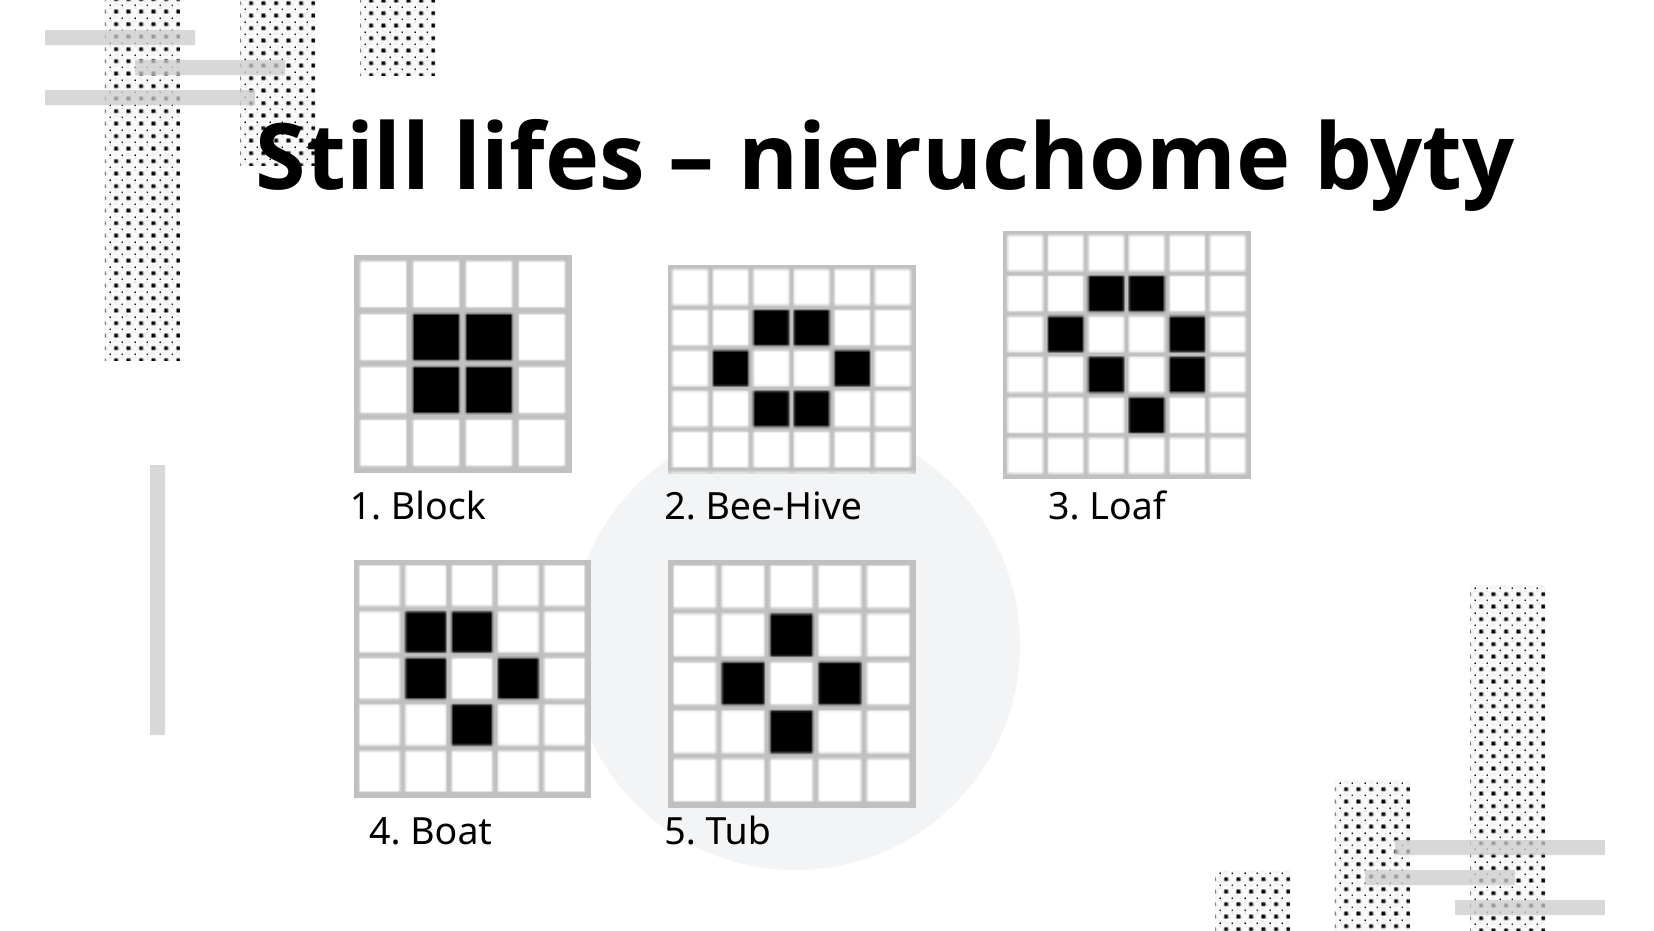

# Still lifes – nieruchome byty
1. Block
2. Bee-Hive
3. Loaf
4. Boat
5. Tub